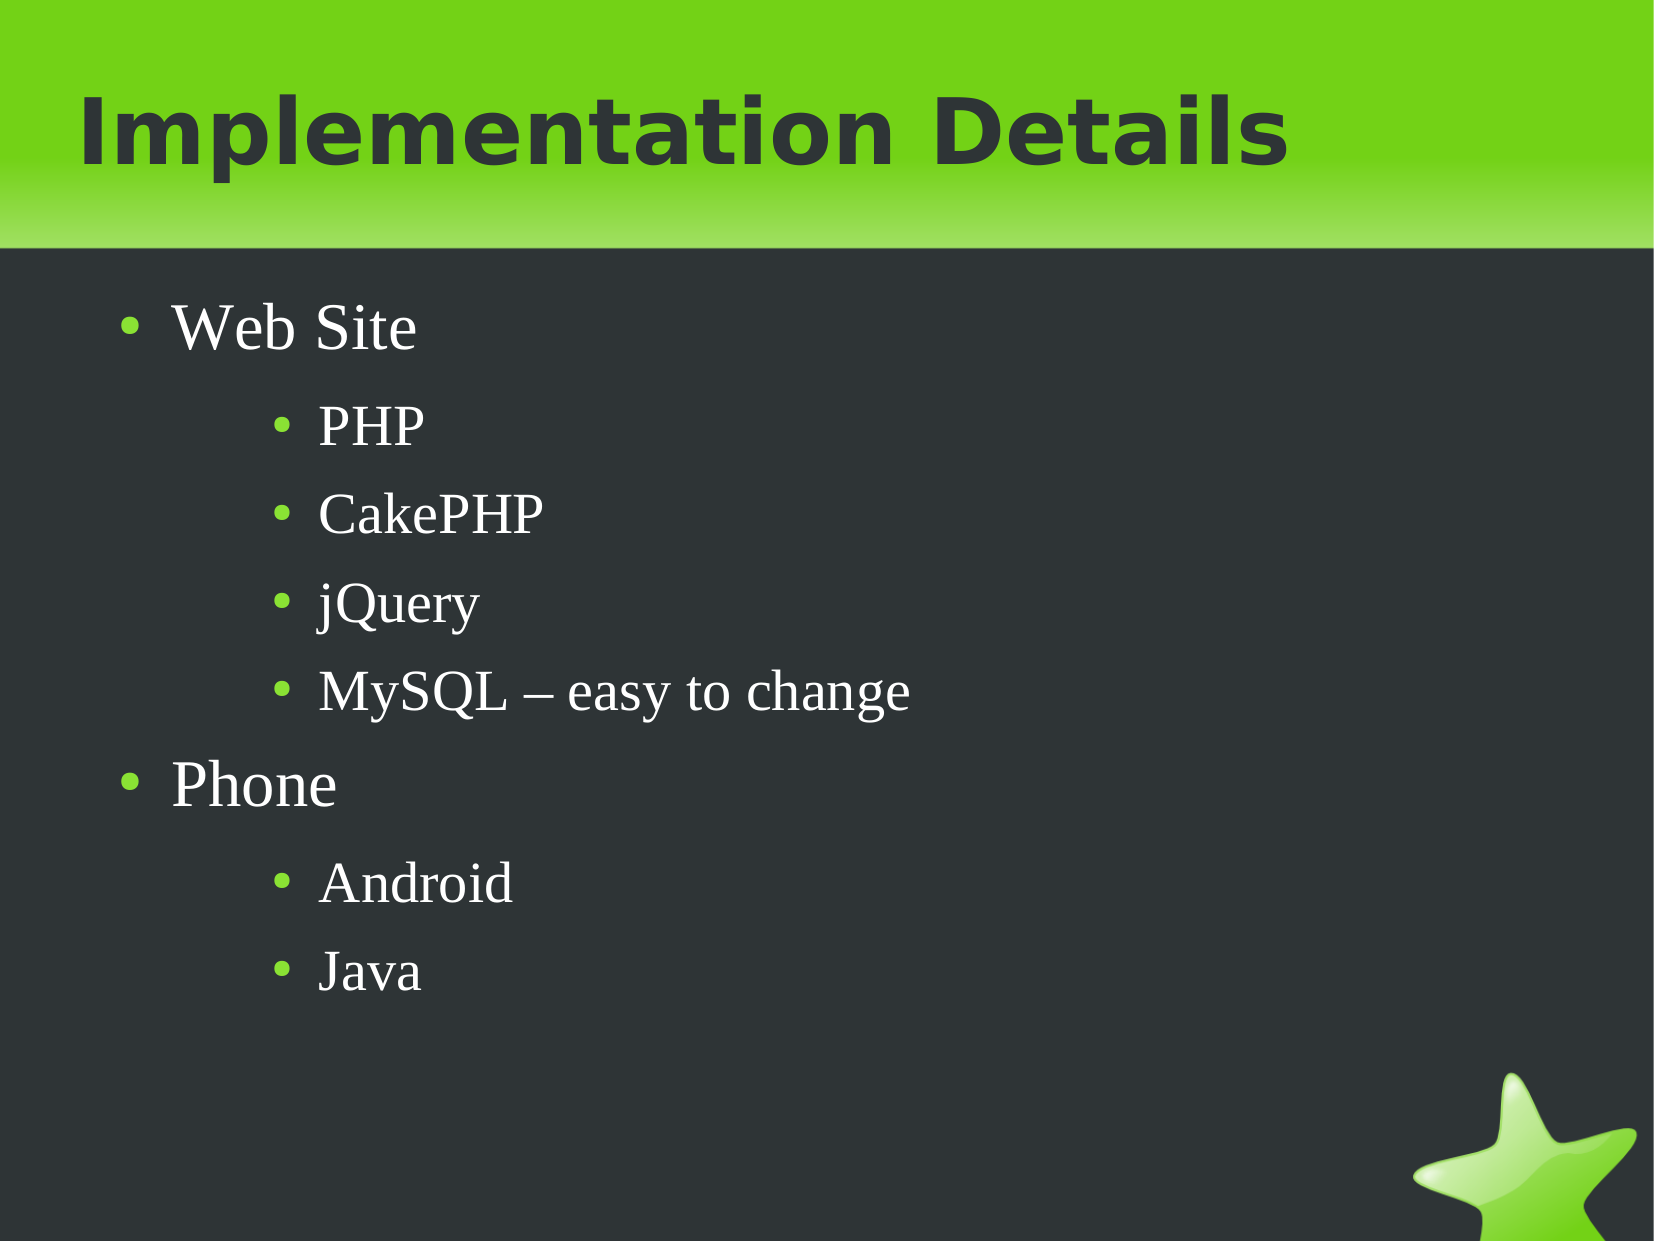

# Implementation Details
Web Site
PHP
CakePHP
jQuery
MySQL – easy to change
Phone
Android
Java